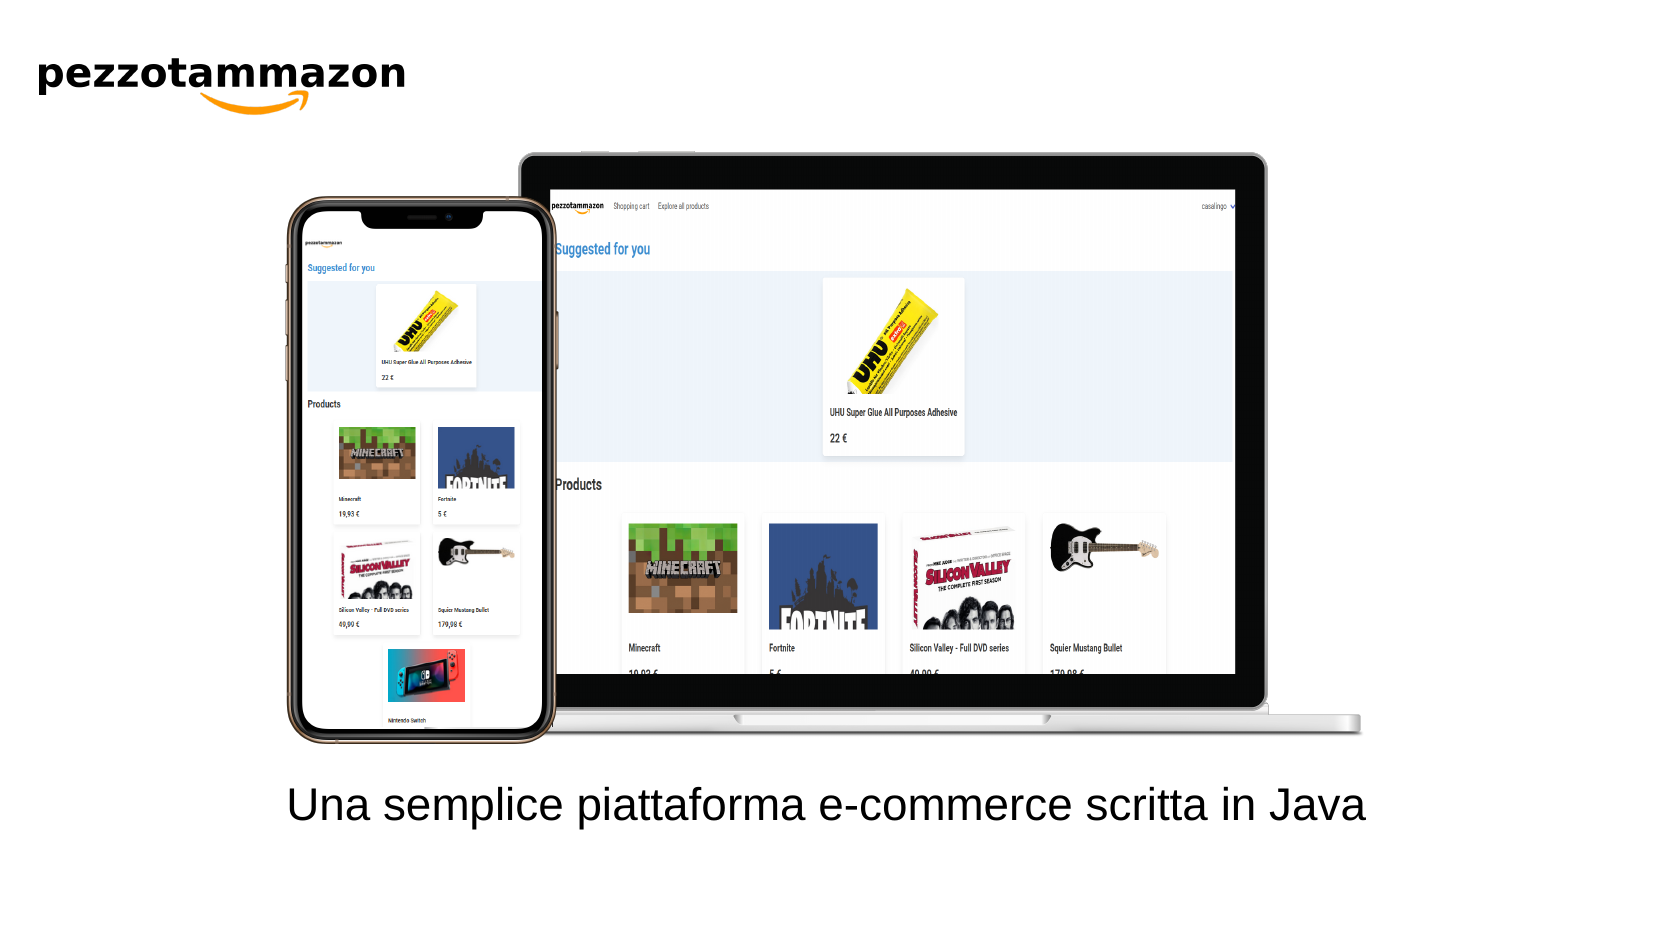

# Una semplice piattaforma e-commerce scritta in Java